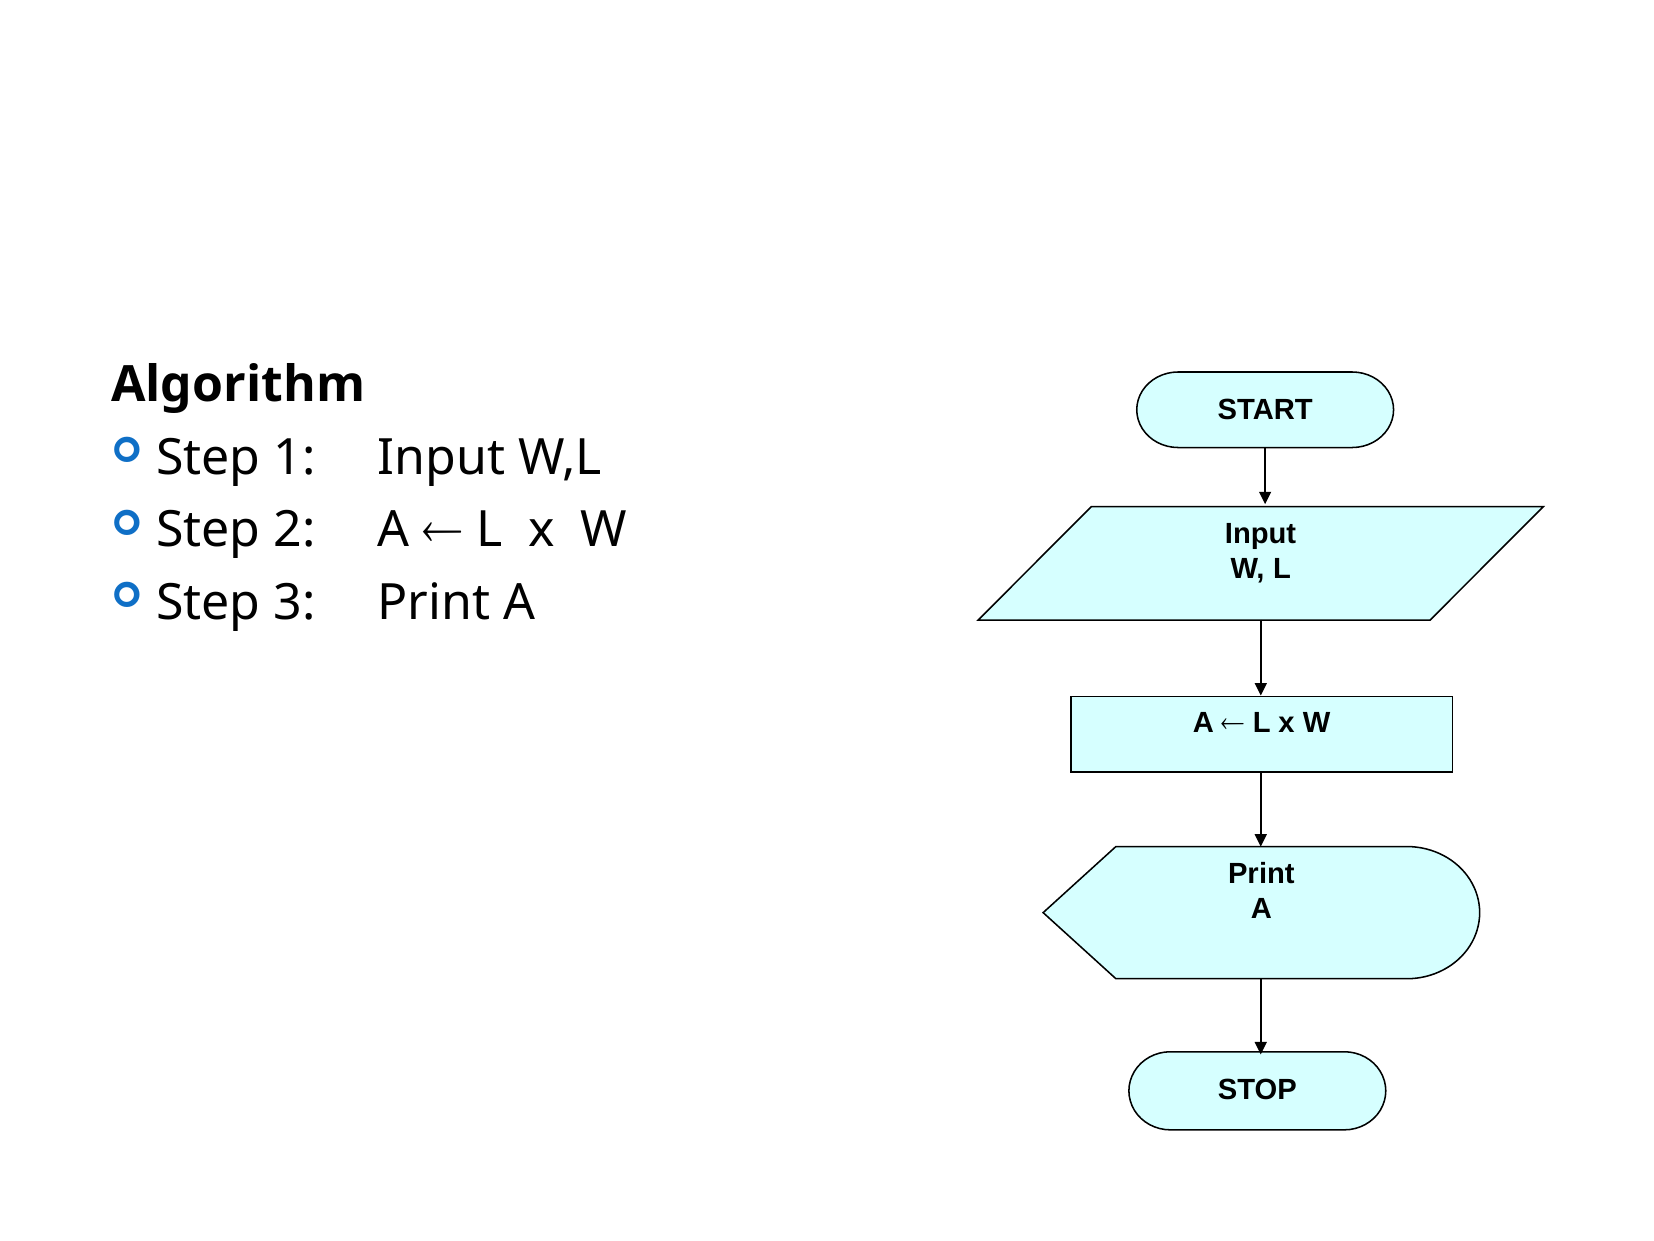

# Algorithm
Step 1: 	Input W,L
Step 2: 	A  L x W
Step 3: 	Print A
START
Input
W, L
A  L x W
Print
A
STOP